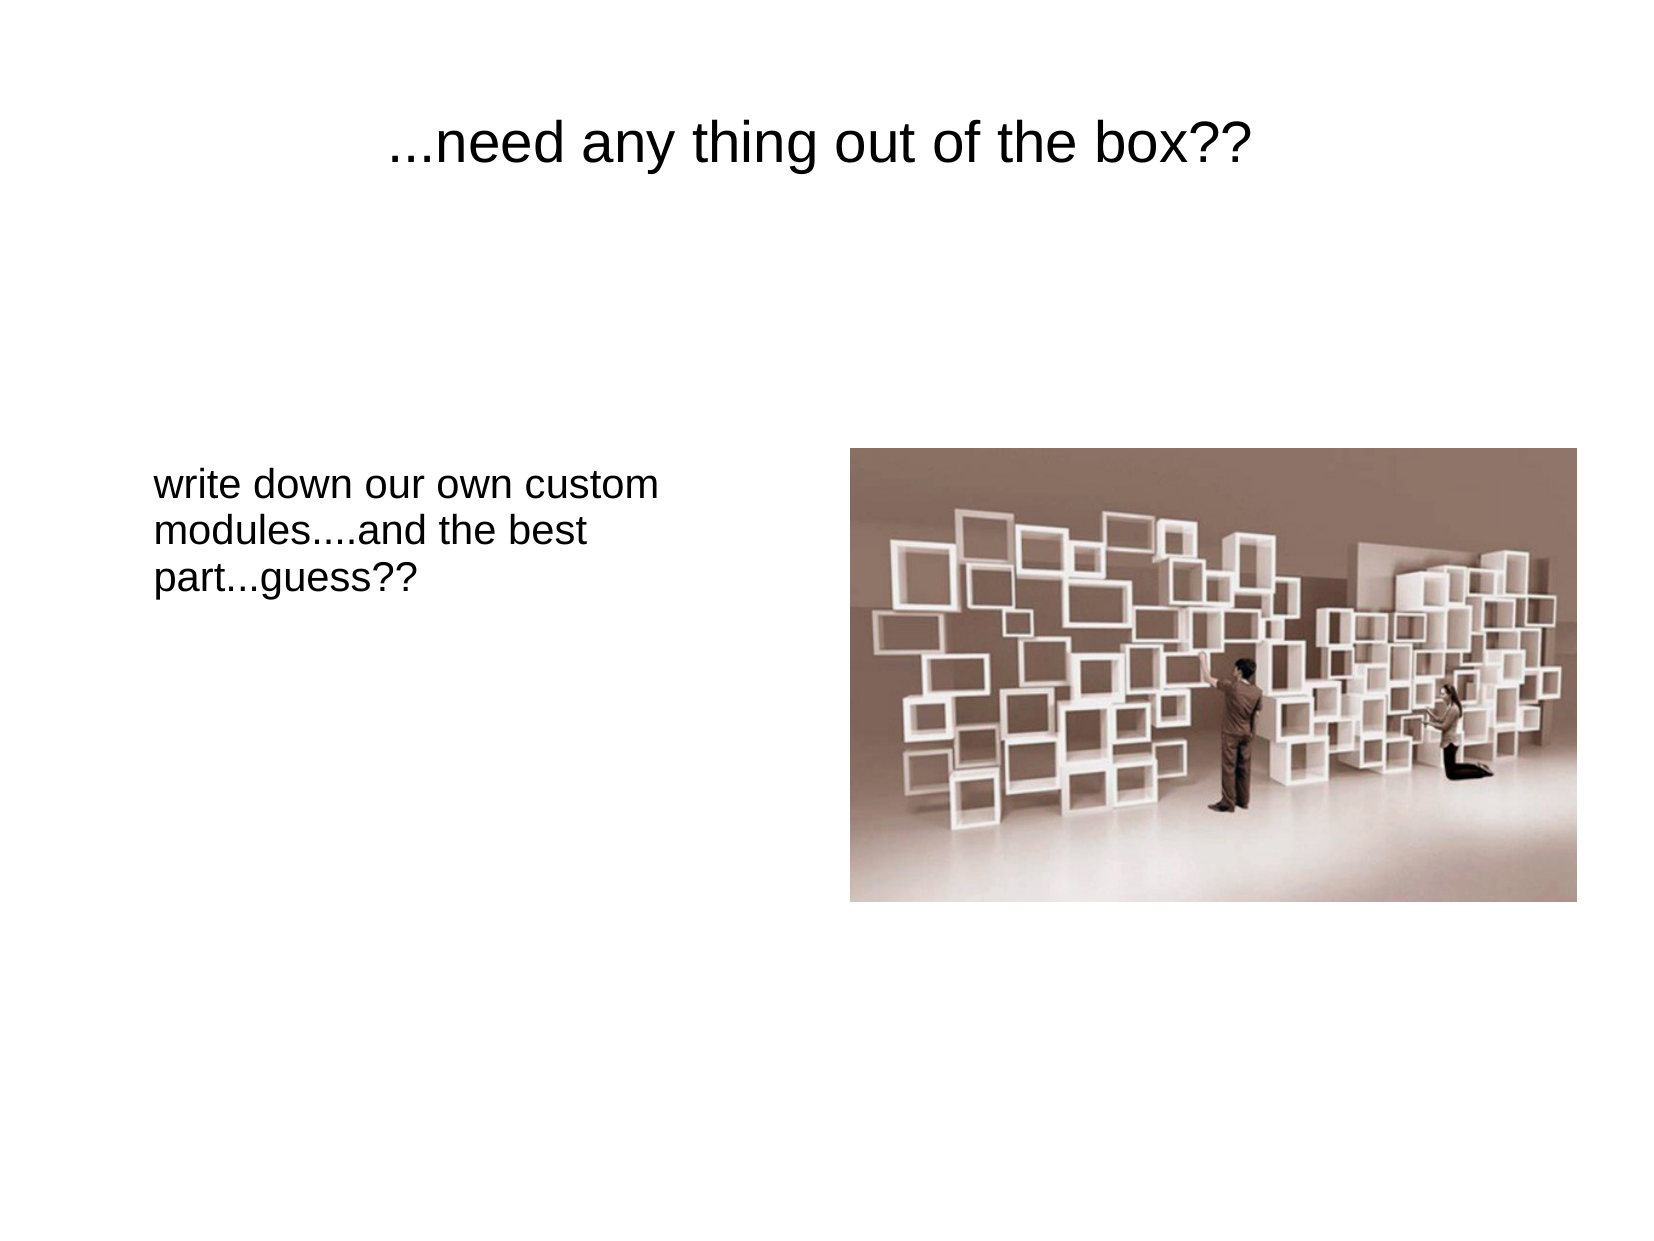

# ...need any thing out of the box??
write down our own custom modules....and the best part...guess??